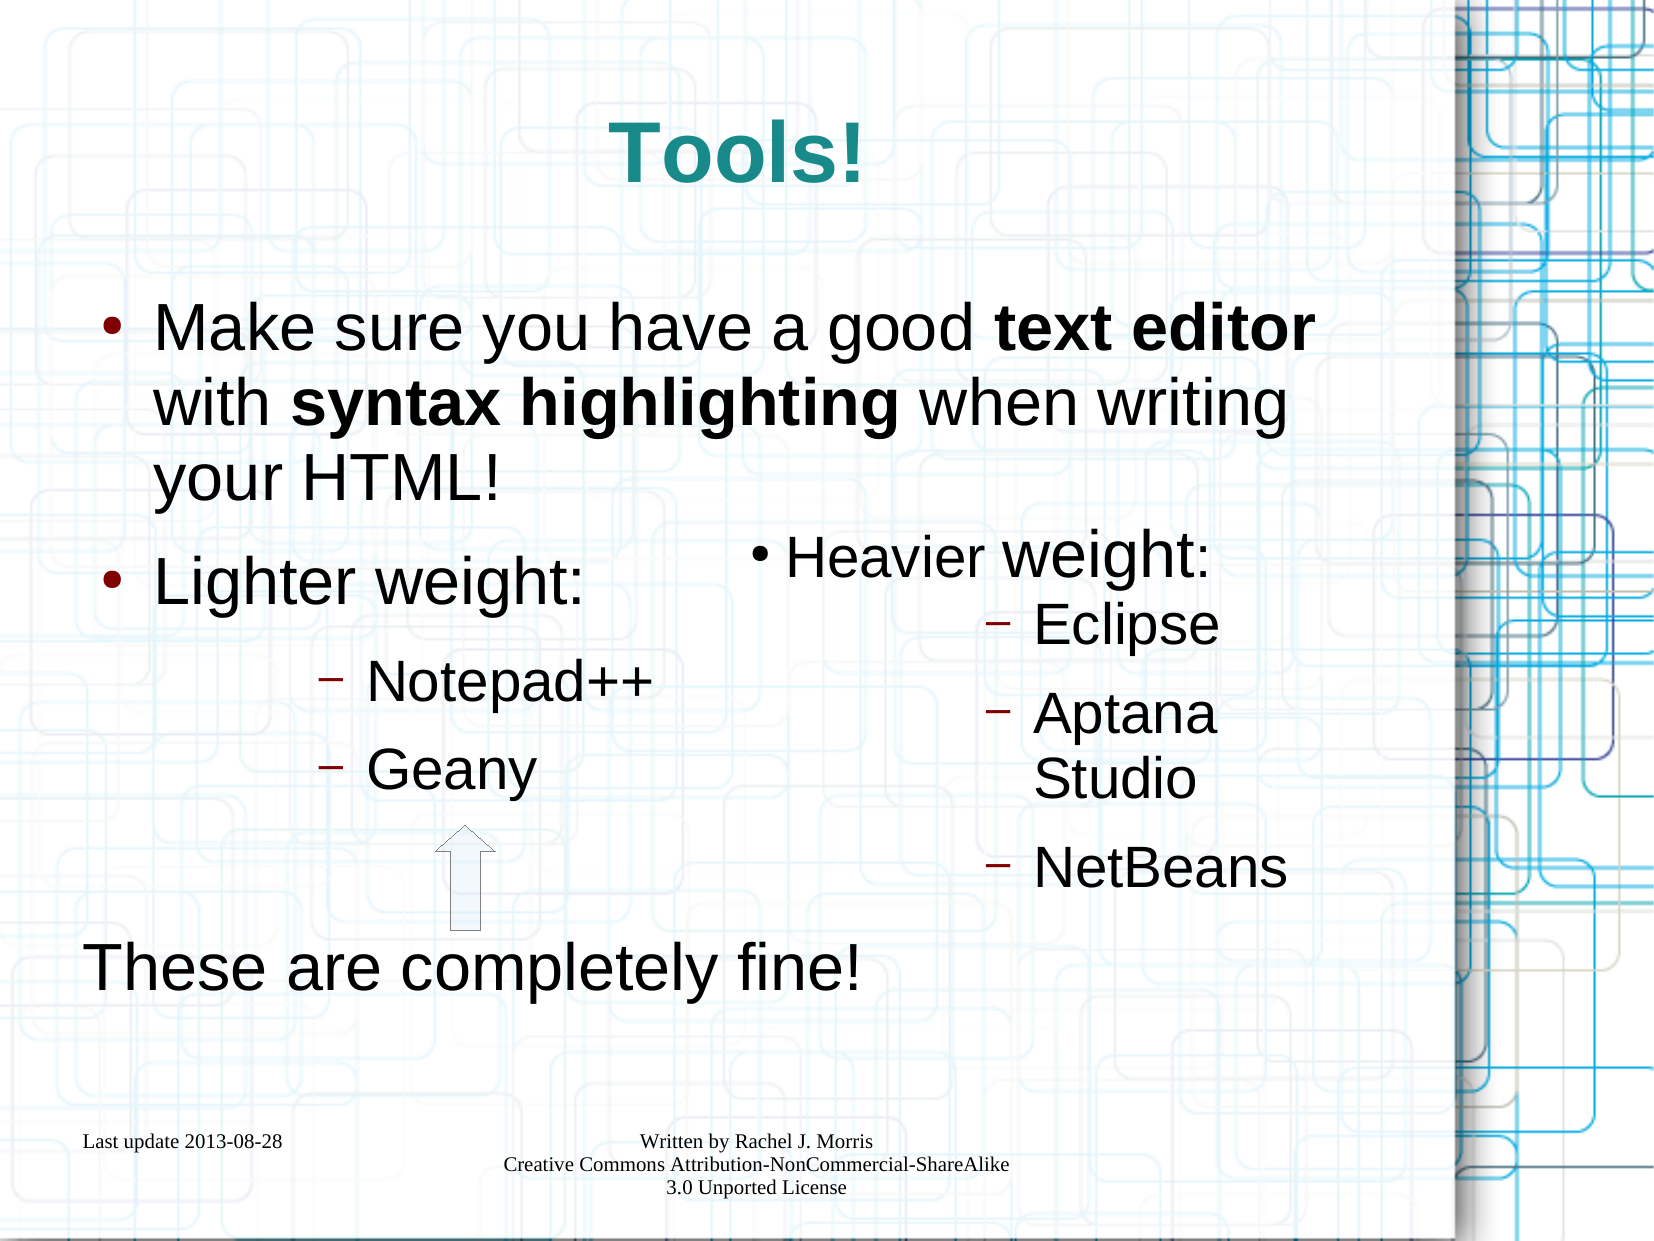

# Tools!
Make sure you have a good text editor with syntax highlighting when writing your HTML!
Lighter weight:
Notepad++
Geany
These are completely fine!
Heavier weight:
Eclipse
Aptana Studio
NetBeans